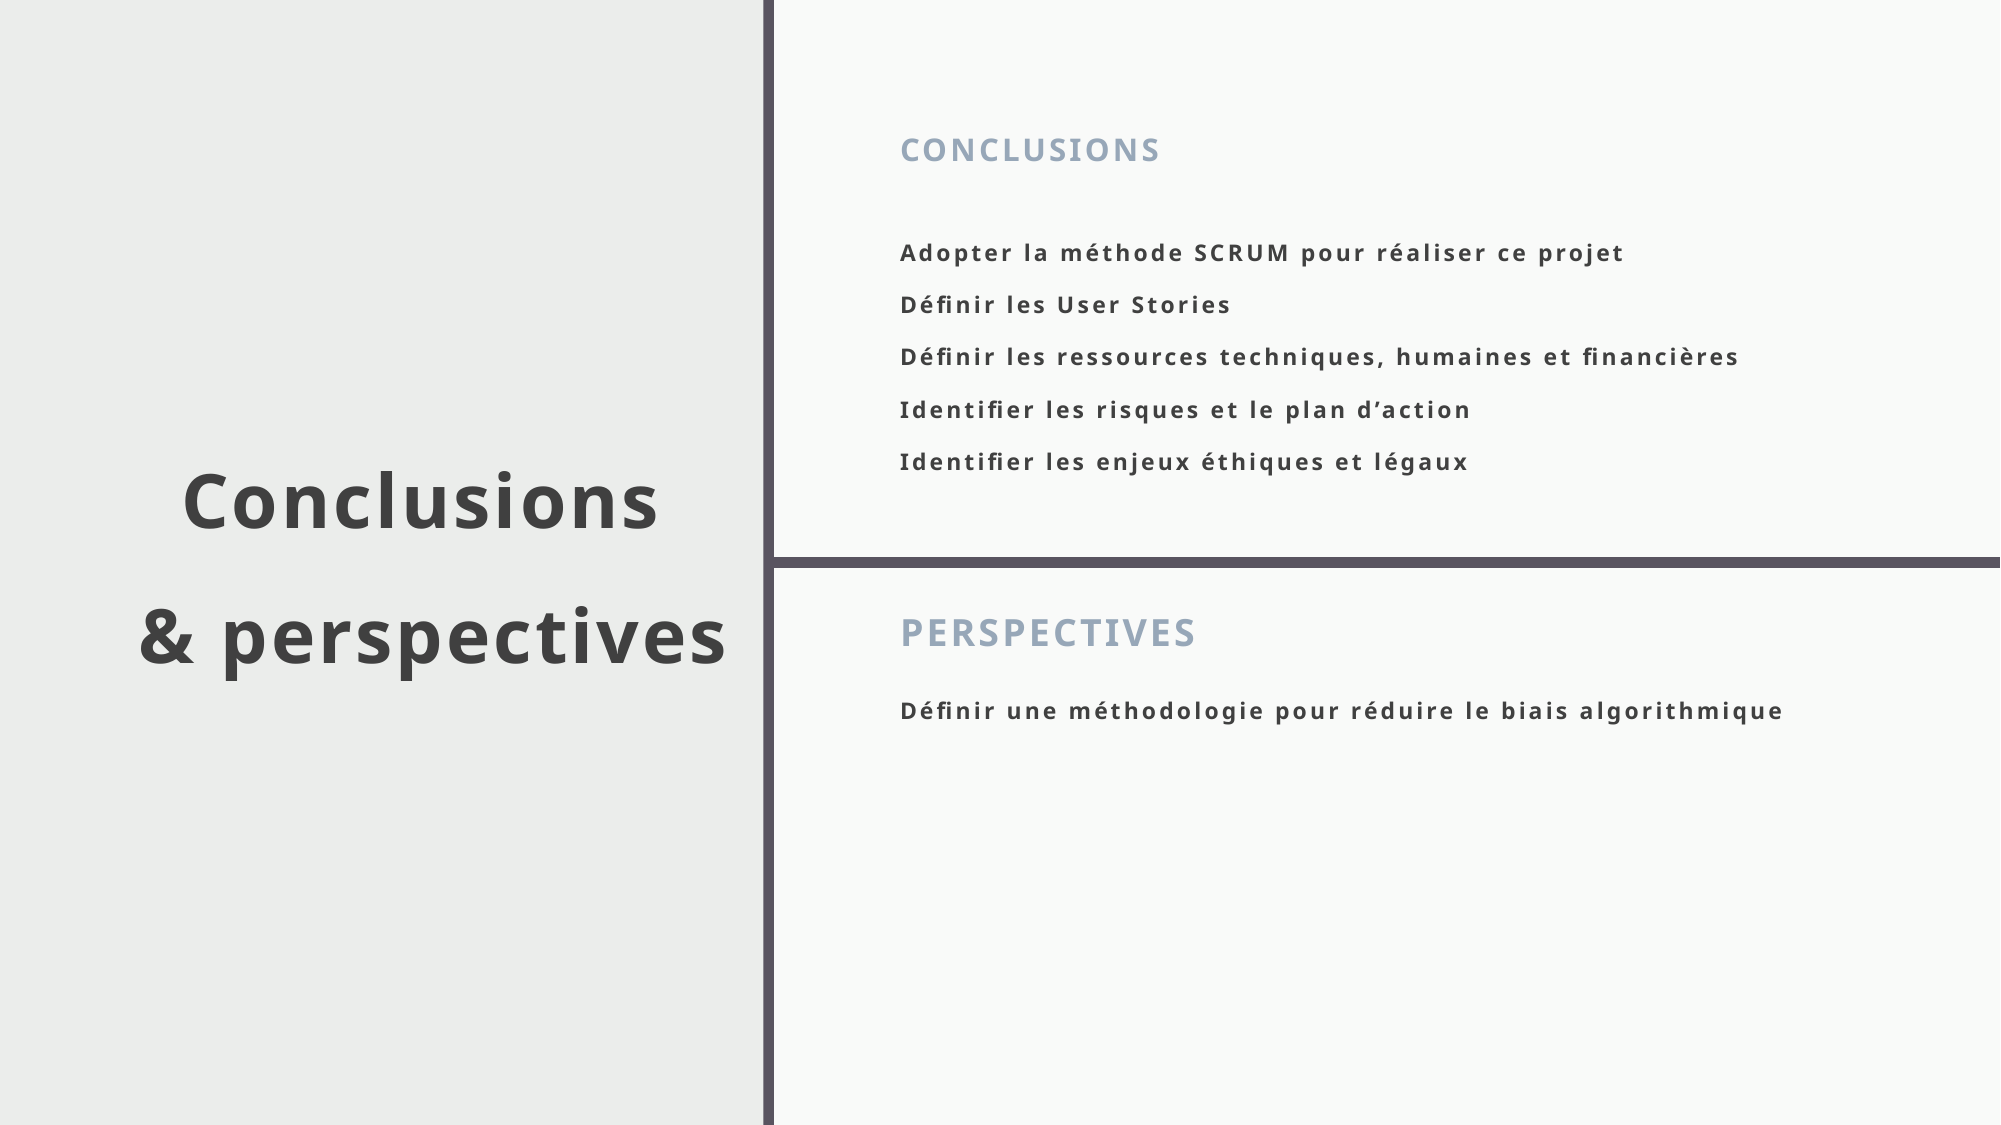

# Conclusions
Conclusions
& perspectives
Adopter la méthode SCRUM pour réaliser ce projet
Définir les User Stories
Définir les ressources techniques, humaines et financières
Identifier les risques et le plan d’action
Identifier les enjeux éthiques et légaux
Perspectives
Définir une méthodologie pour réduire le biais algorithmique